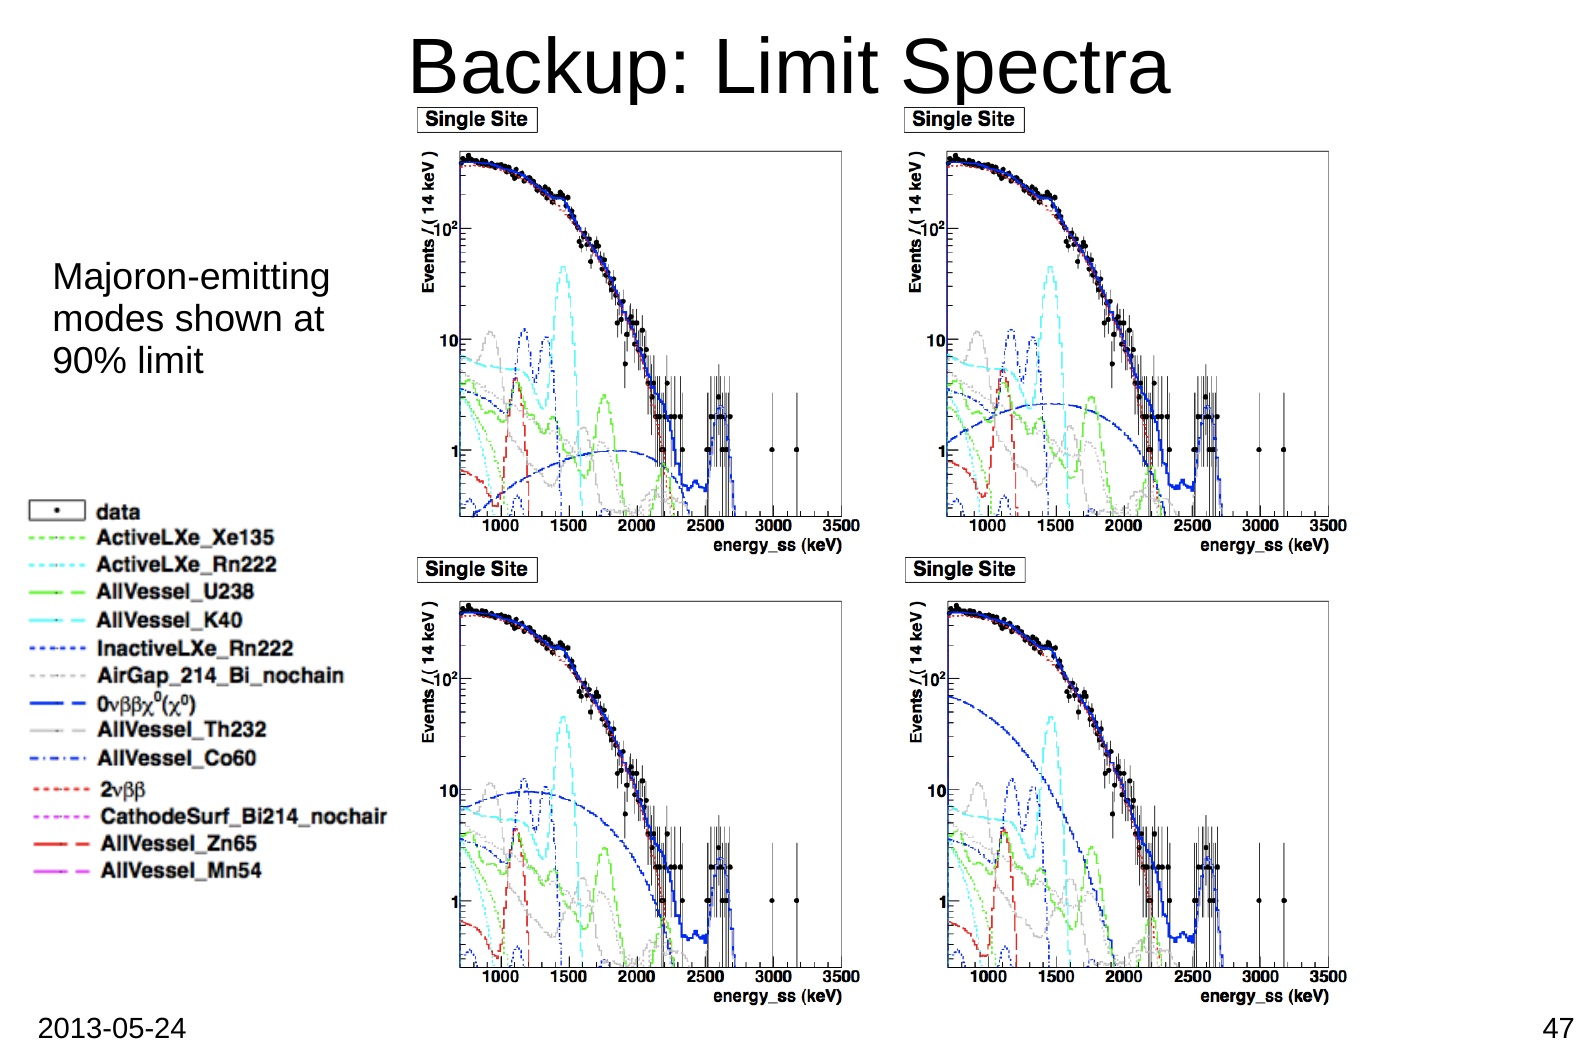

# Backup: Limit Spectra
Majoron-emitting modes shown at 90% limit
2013-05-24
47